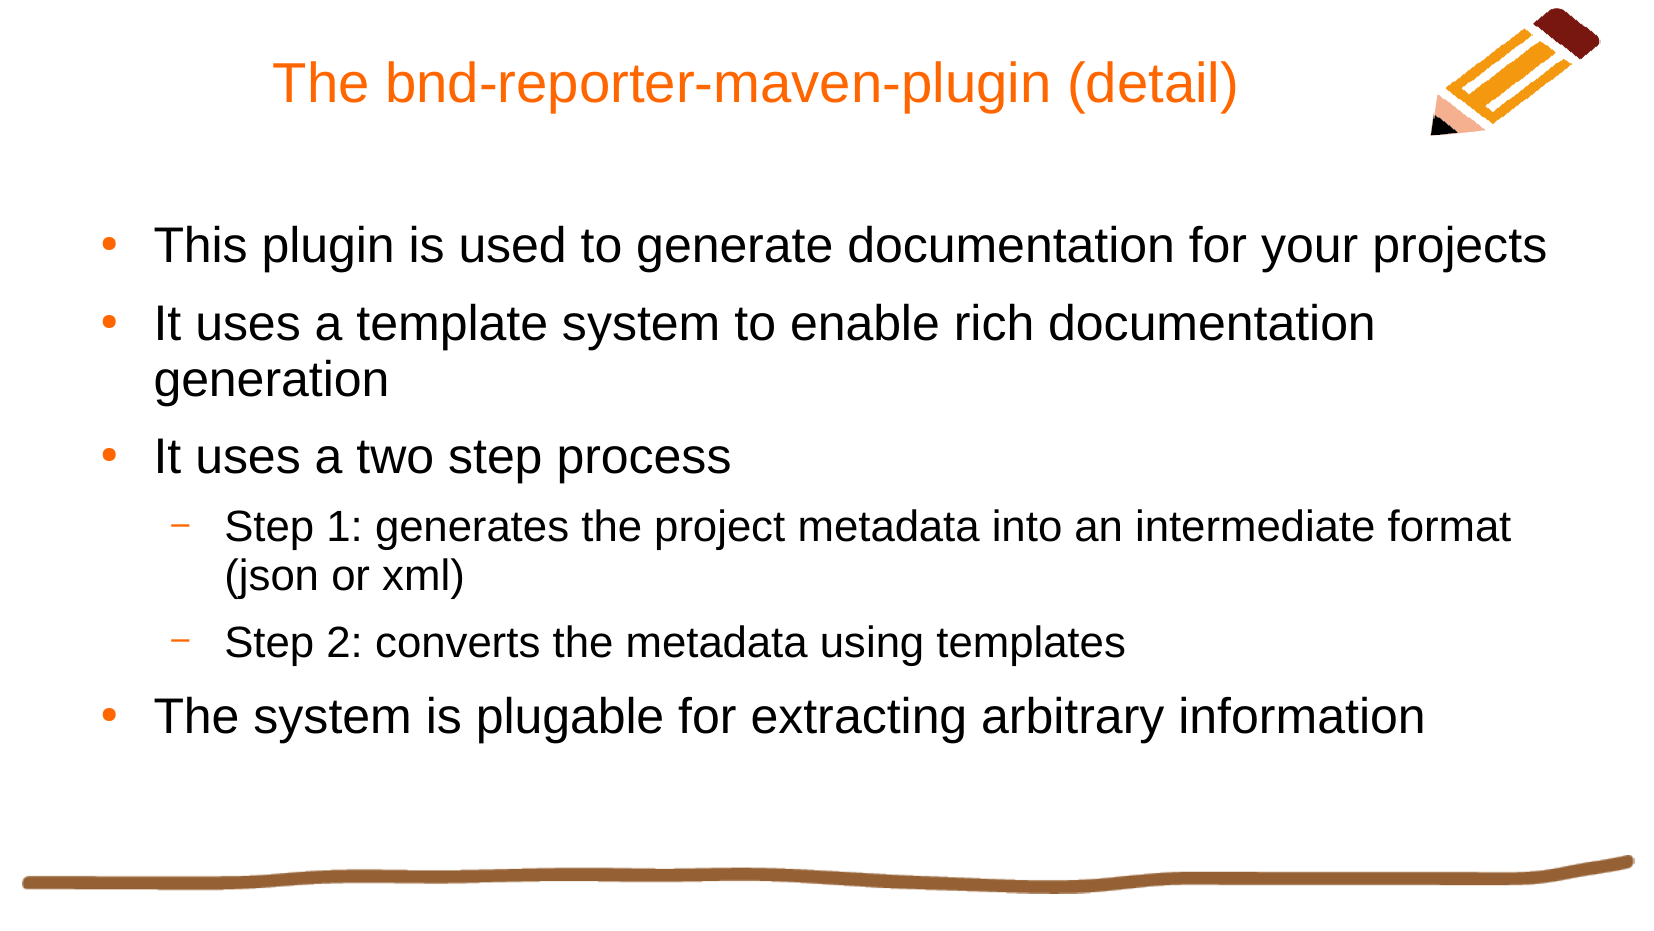

# The bnd-reporter-maven-plugin (detail)
This plugin is used to generate documentation for your projects
It uses a template system to enable rich documentation generation
It uses a two step process
Step 1: generates the project metadata into an intermediate format (json or xml)
Step 2: converts the metadata using templates
The system is plugable for extracting arbitrary information